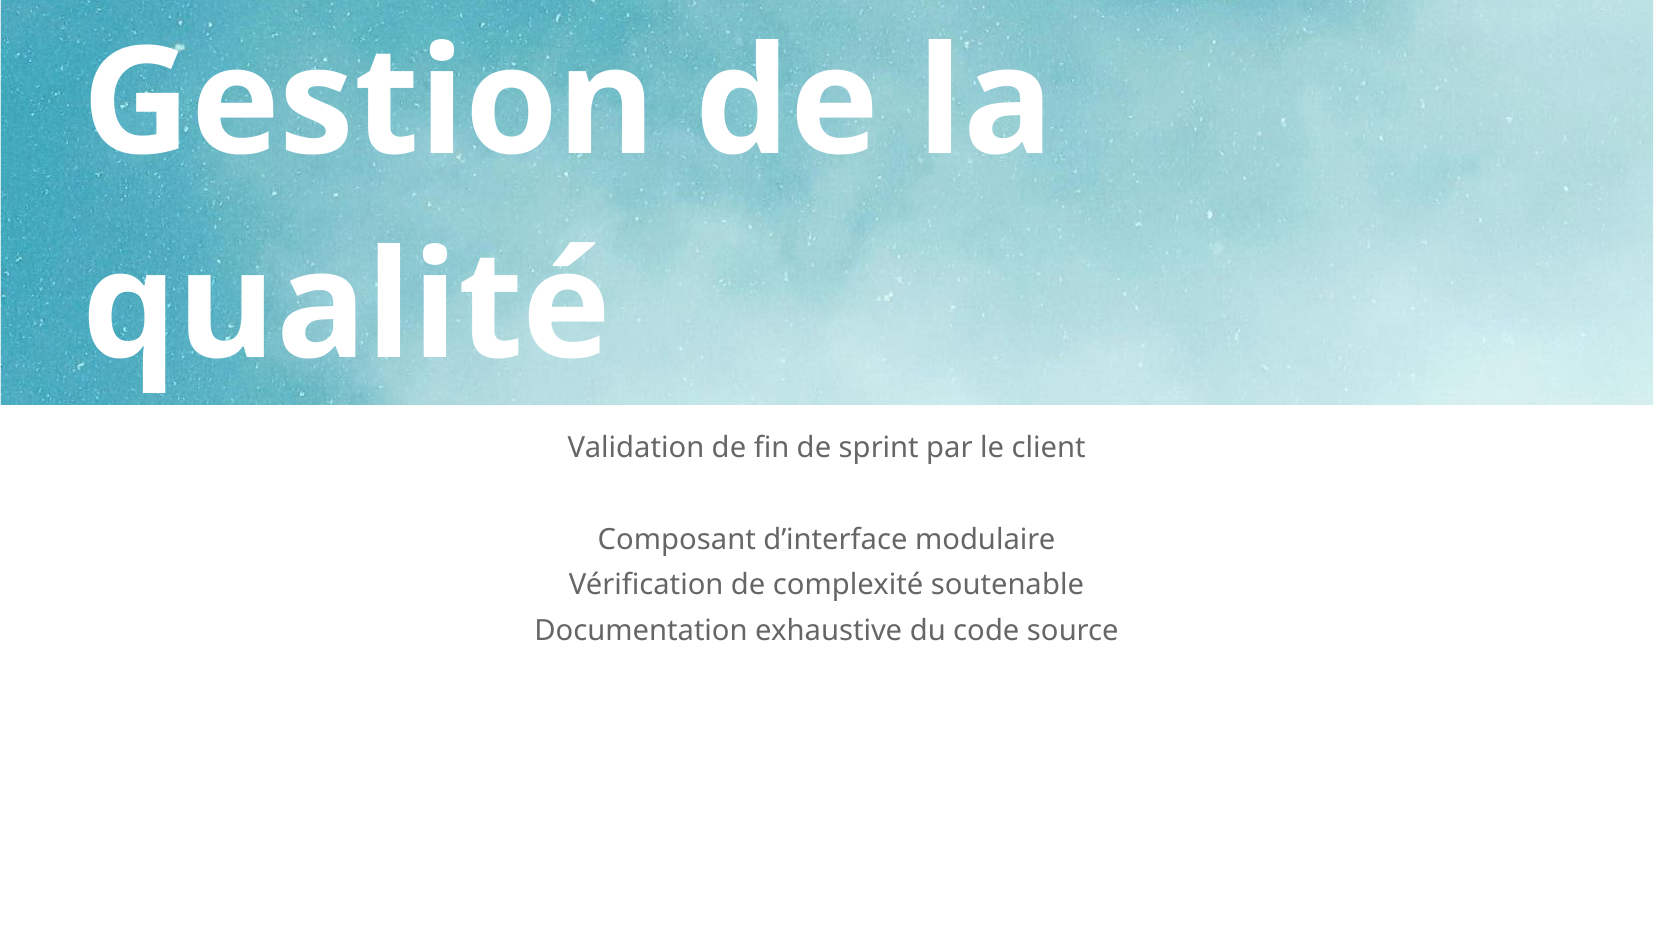

# Gestion de la qualité
Validation de fin de sprint par le client
Composant d’interface modulaire
Vérification de complexité soutenable
Documentation exhaustive du code source